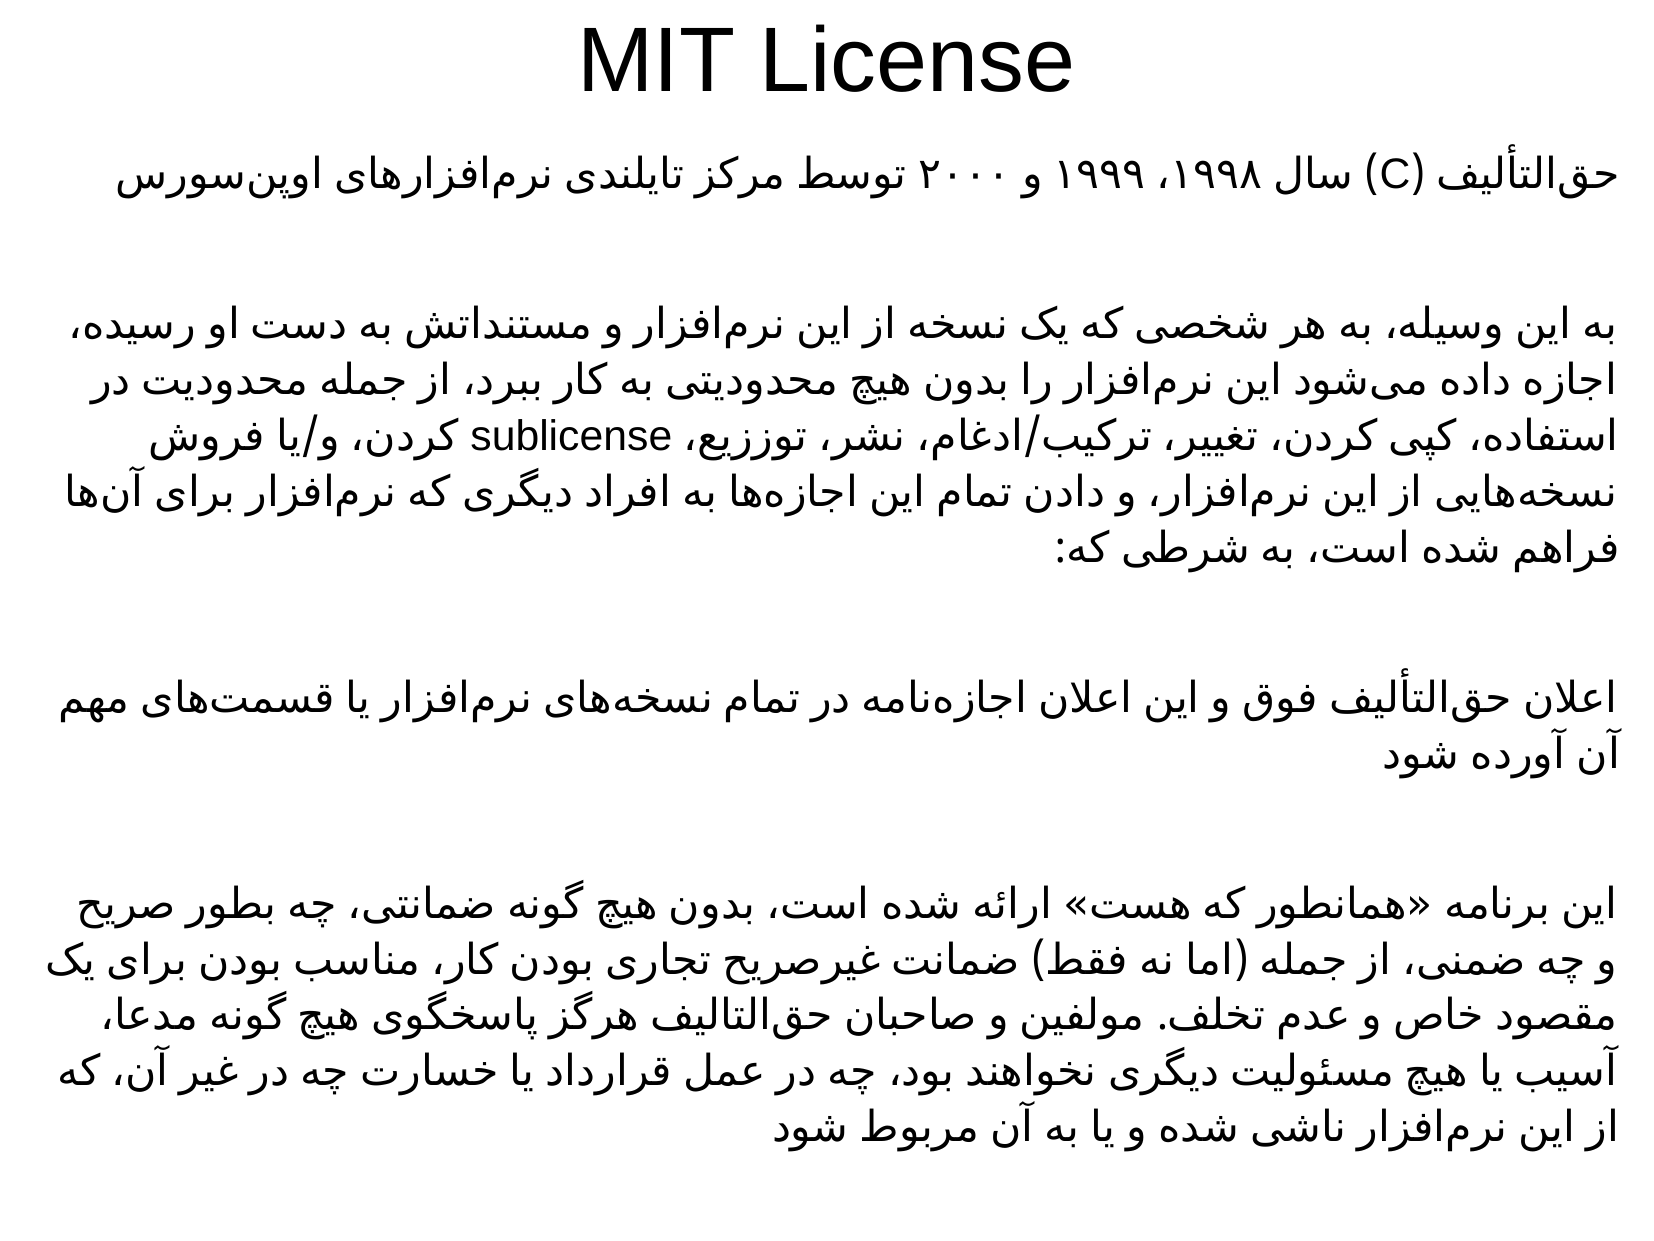

MIT License
# حق‌التألیف (C) سال ۱۹۹۸، ۱۹۹۹ و ۲۰۰۰ توسط مرکز تایلندی نرم‌افزارهای اوپن‌سورس
به این وسیله، به هر شخصی که یک نسخه از این نرم‌افزار و مستنداتش به دست او رسیده، اجازه داده می‌شود این نرم‌افزار را بدون هیچ محدودیتی به کار ببرد، از جمله محدودیت در استفاده، کپی کردن، تغییر، ترکیب/ادغام، نشر، توززیع، sublicense کردن، و/یا فروش نسخه‌هایی از این نرم‌افزار، و دادن تمام این اجازه‌ها به افراد دیگری که نرم‌افزار برای آن‌ها فراهم شده است، به شرطی که:
اعلان حق‌التألیف فوق و این اعلان اجازه‌نامه در تمام نسخه‌های نرم‌افزار یا قسمت‌های مهم آن آورده شود
این برنامه «همانطور که هست» ارائه شده است، بدون هیچ گونه ضمانتی، چه بطور صریح و چه ضمنی، از جمله (اما نه فقط) ضمانت غیرصریح تجاری بودن کار، مناسب بودن برای یک مقصود خاص و عدم تخلف. مولفین و صاحبان حق‌التالیف هرگز پاسخگوی هیچ گونه مدعا، آسیب یا هیچ مسئولیت دیگری نخواهند بود، چه در عمل قرارداد یا خسارت چه در غیر آن، که از این نرم‌افزار ناشی شده و یا به آن مربوط شود